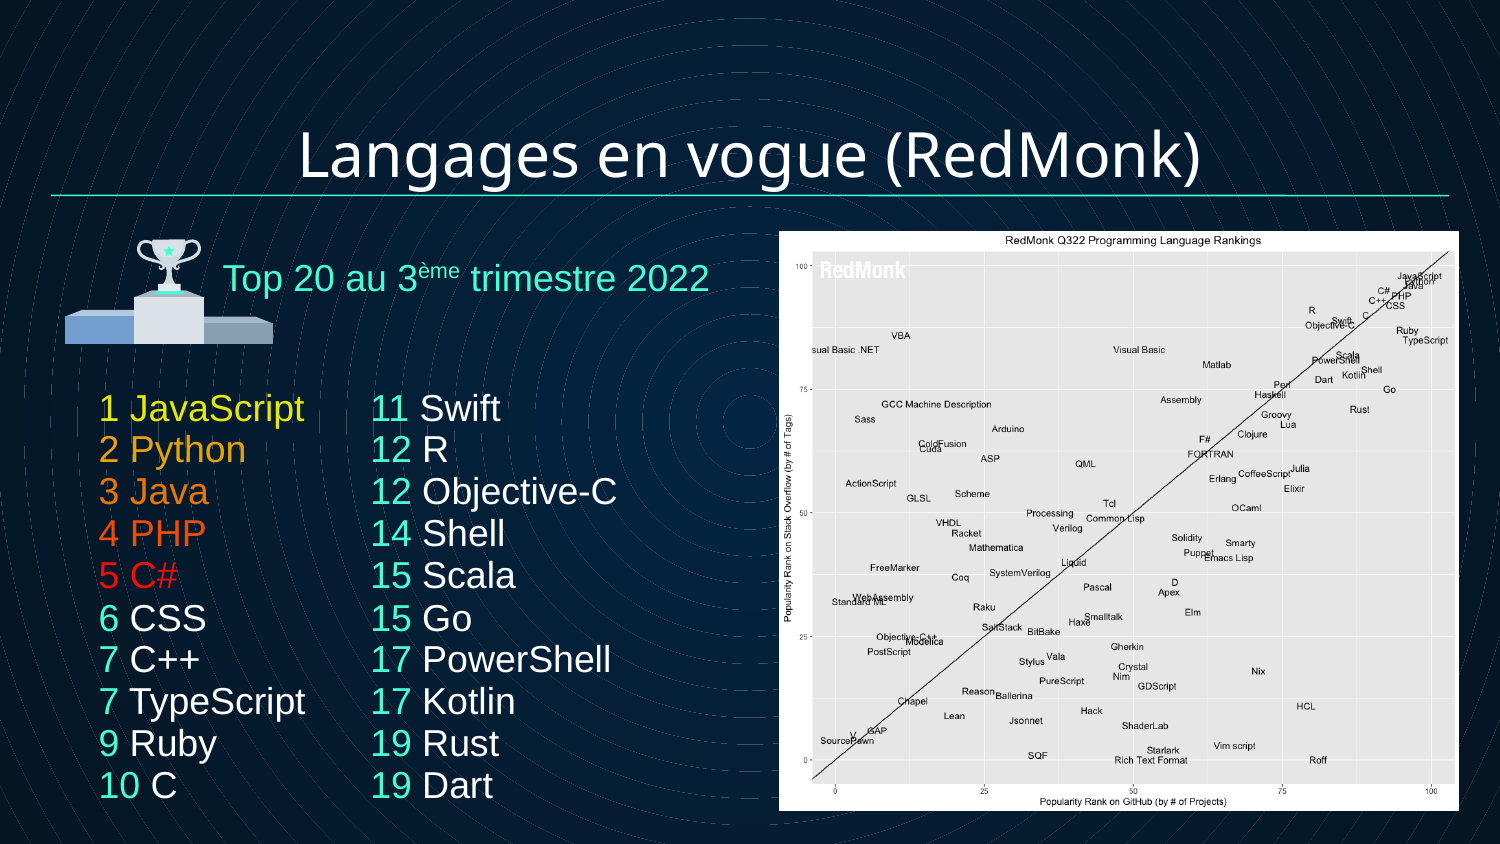

# Langages en vogue (RedMonk)
Top 20 au 3ème trimestre 2022
1 JavaScript
2 Python
3 Java
4 PHP
5 C#
6 CSS
7 C++
7 TypeScript
9 Ruby
10 C
11 Swift
12 R
12 Objective-C
14 Shell
15 Scala
15 Go
17 PowerShell
17 Kotlin
19 Rust
19 Dart